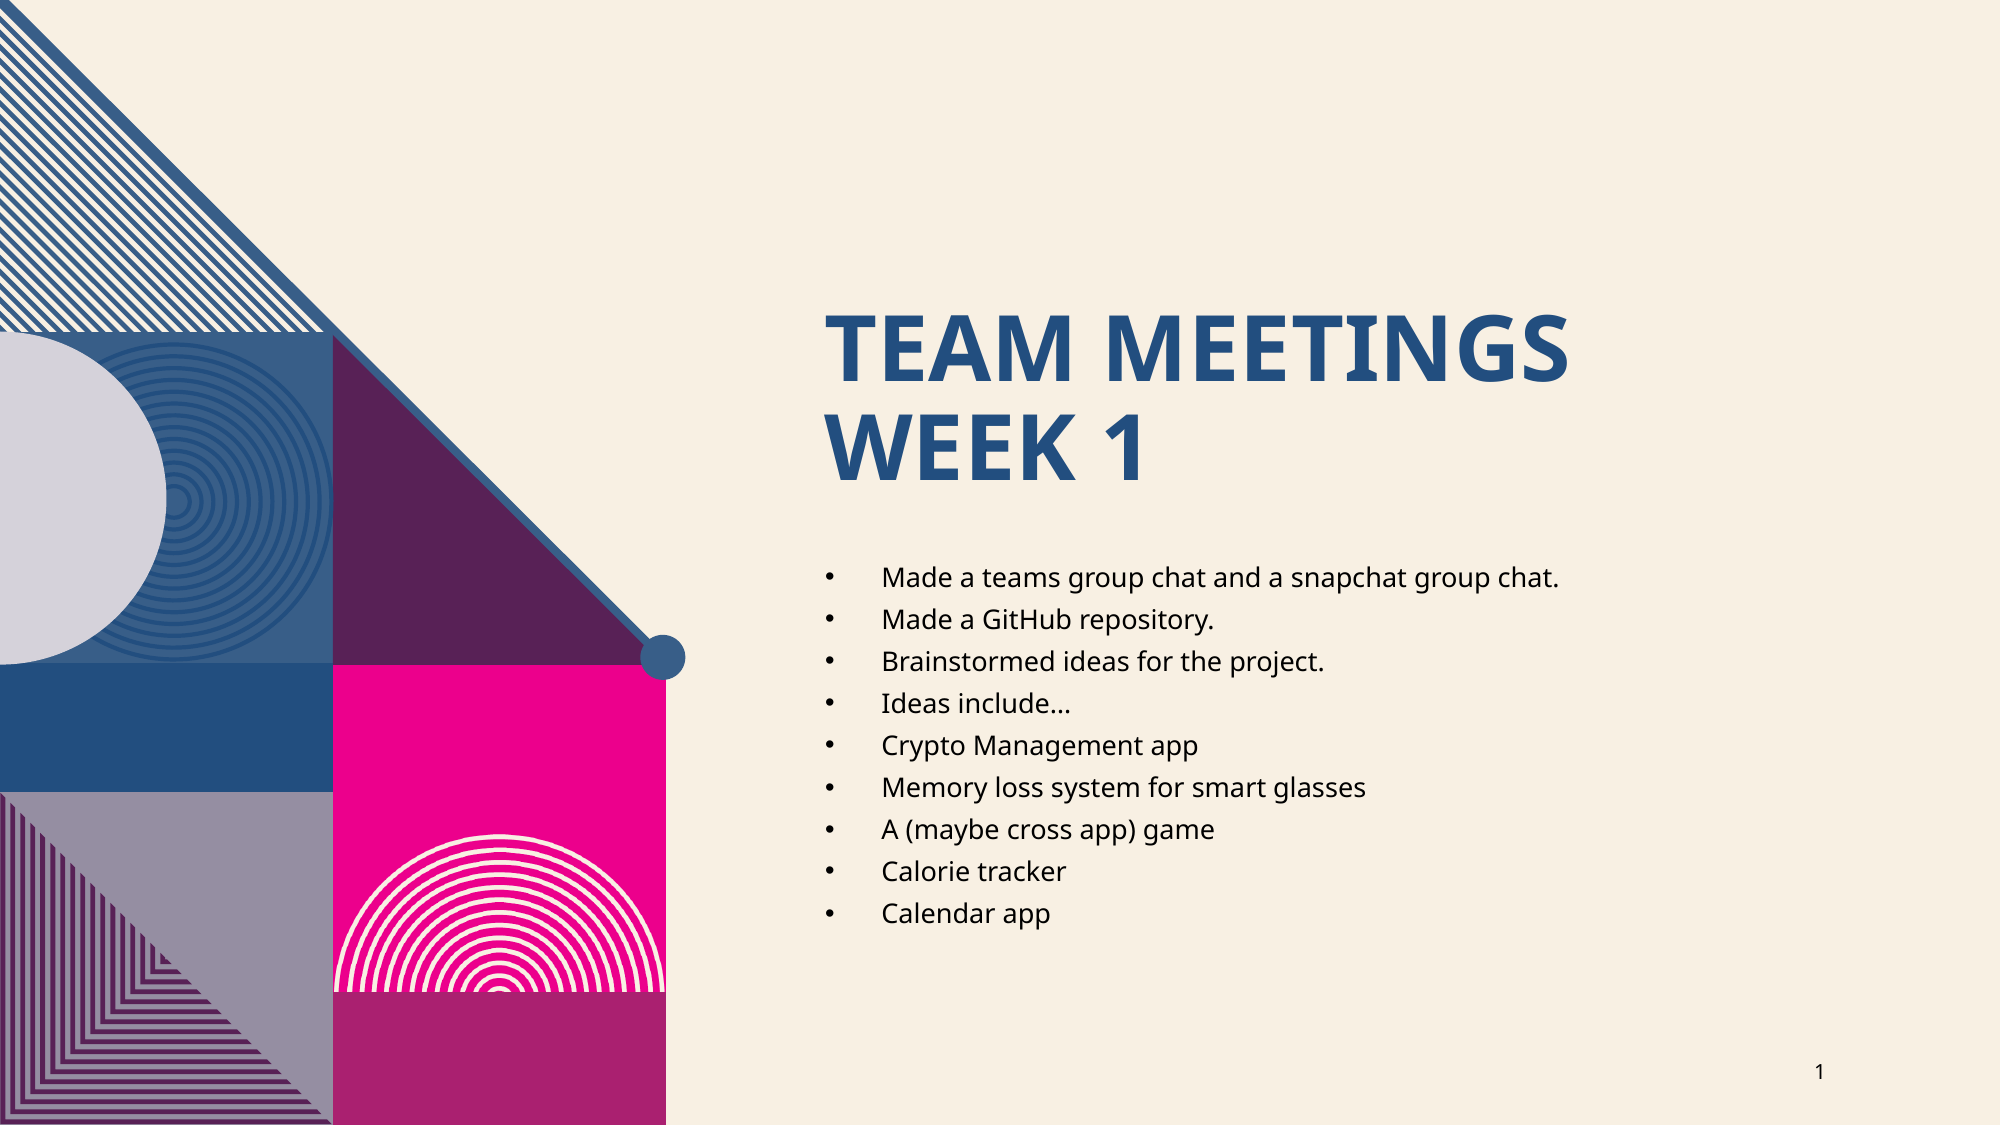

# Team Meetings Week 1
Made a teams group chat and a snapchat group chat.
Made a GitHub repository.
Brainstormed ideas for the project.
Ideas include…
Crypto Management app
Memory loss system for smart glasses
A (maybe cross app) game
Calorie tracker
Calendar app